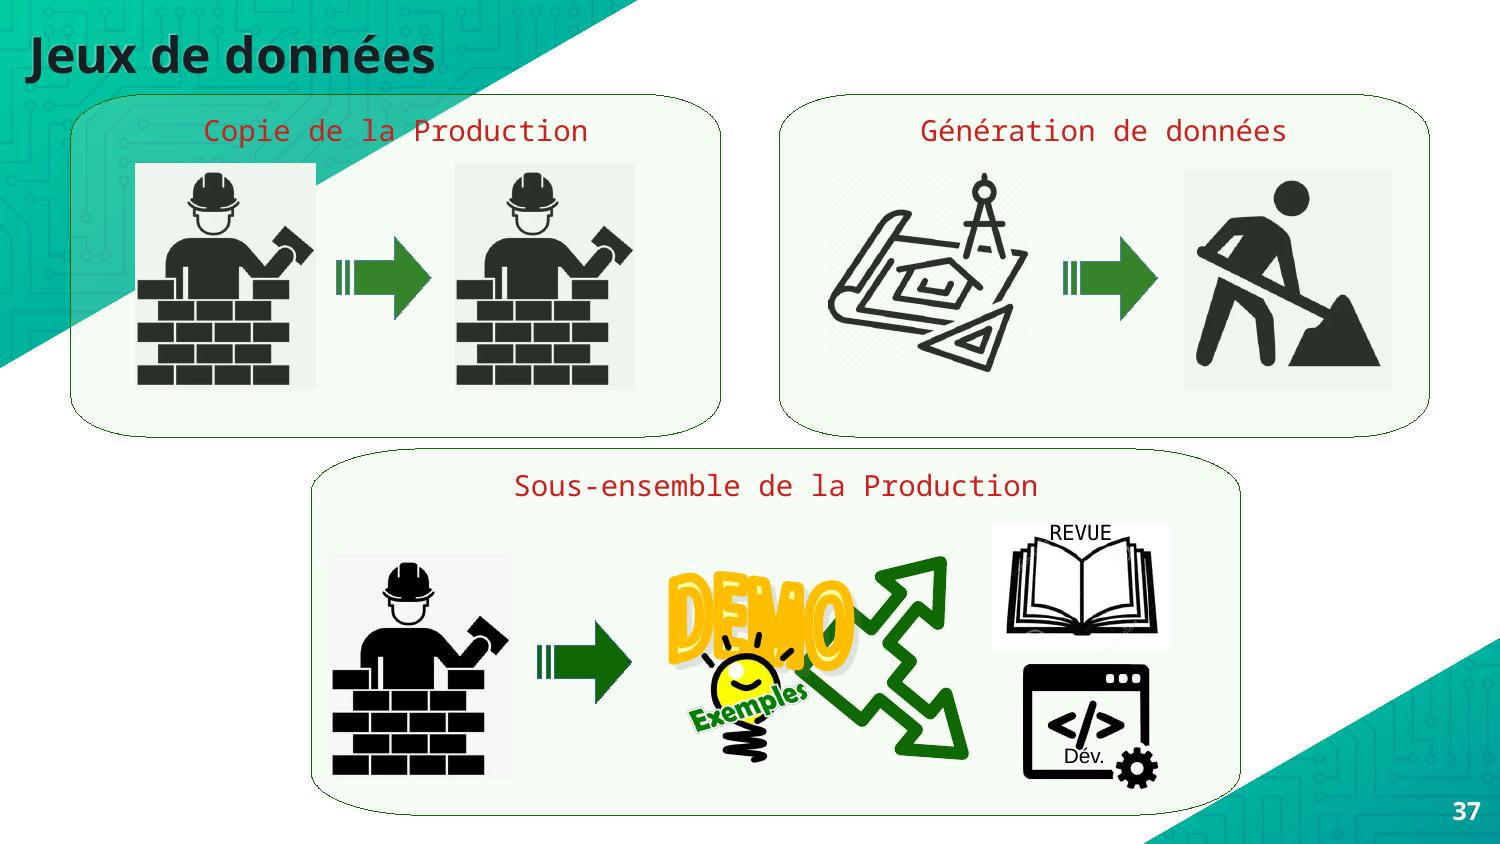

# Jeux de données
Copie de la Production
Génération de données
Sous-ensemble de la Production
REVUE
DEMO
Dév.